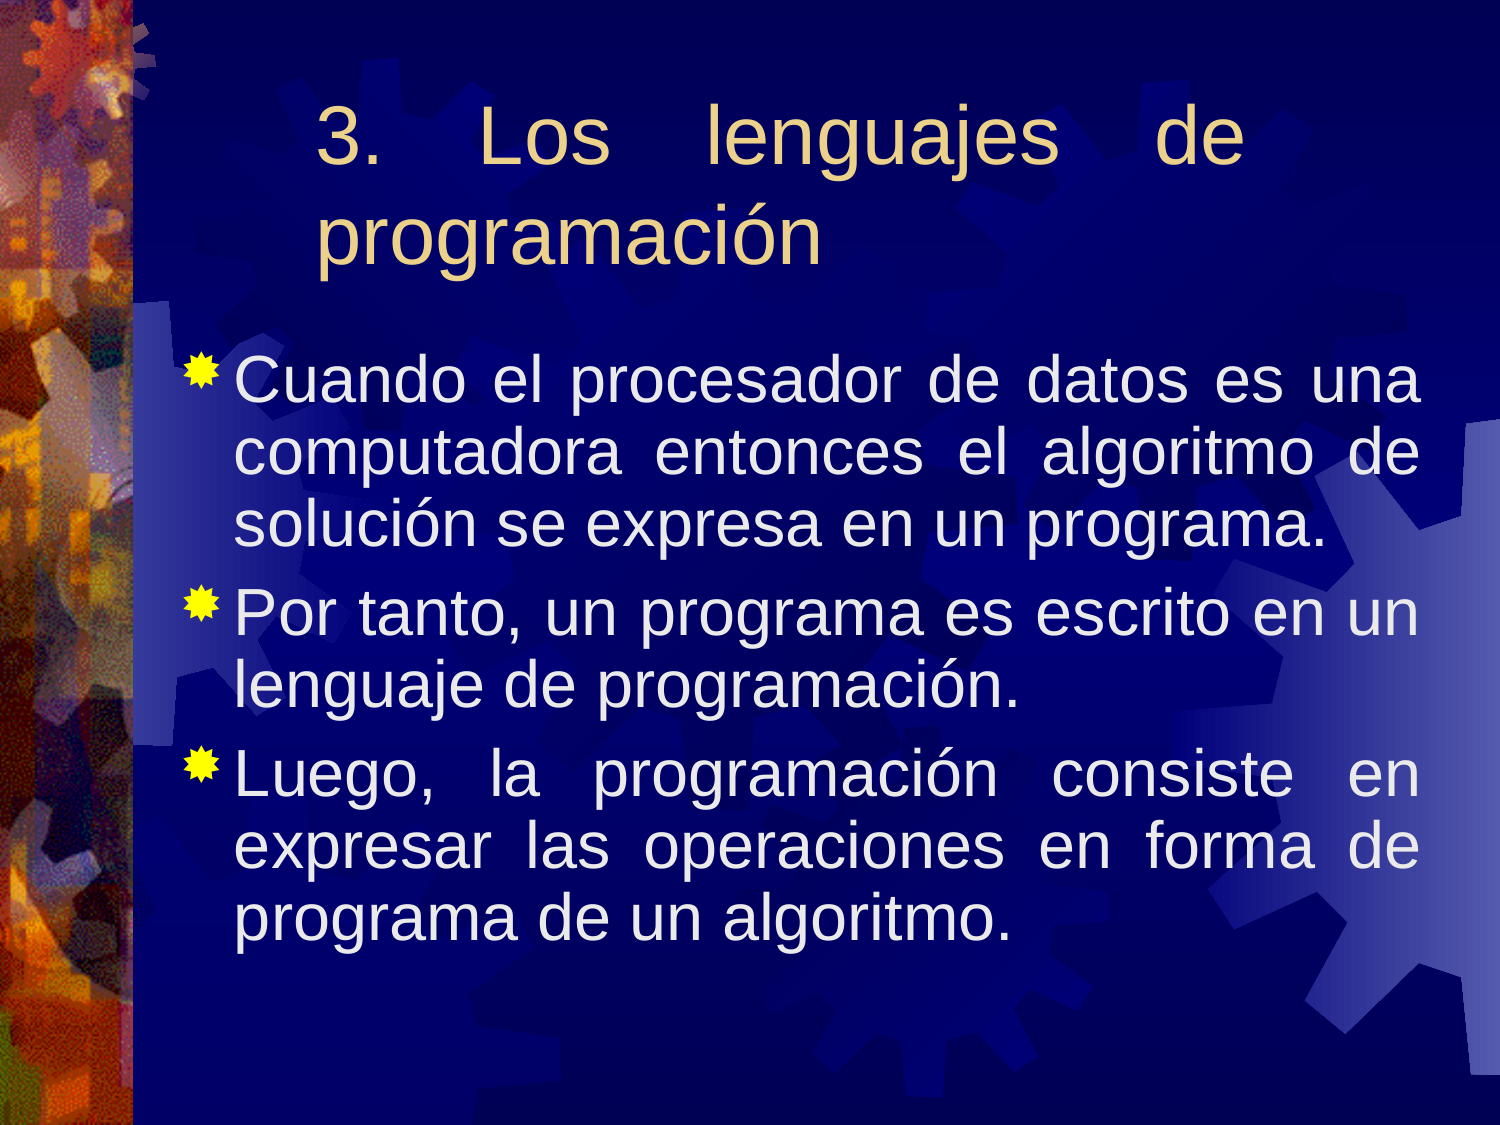

# 3. Los lenguajes de programación
Cuando el procesador de datos es una computadora entonces el algoritmo de solución se expresa en un programa.
Por tanto, un programa es escrito en un lenguaje de programación.
Luego, la programación consiste en expresar las operaciones en forma de programa de un algoritmo.